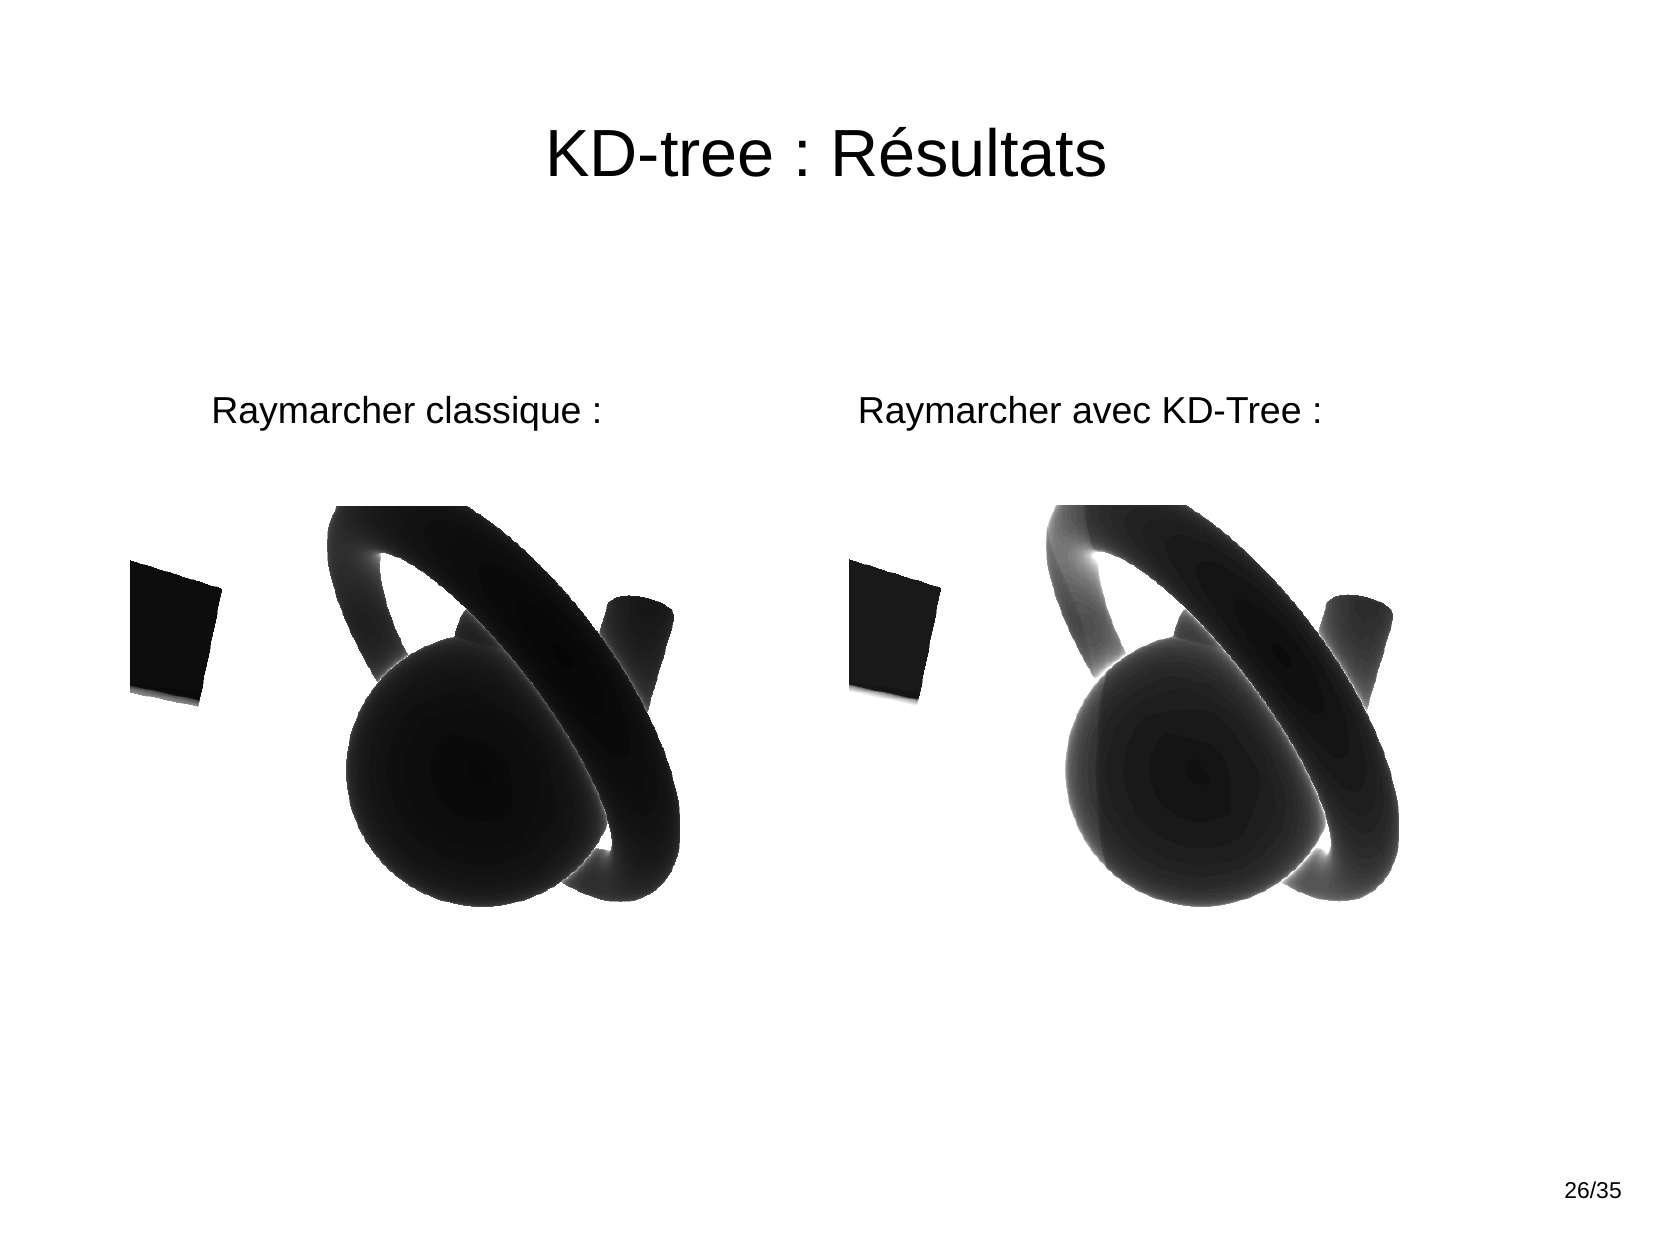

# KD-tree : Résultats
Raymarcher classique :
Raymarcher avec KD-Tree :
26/35